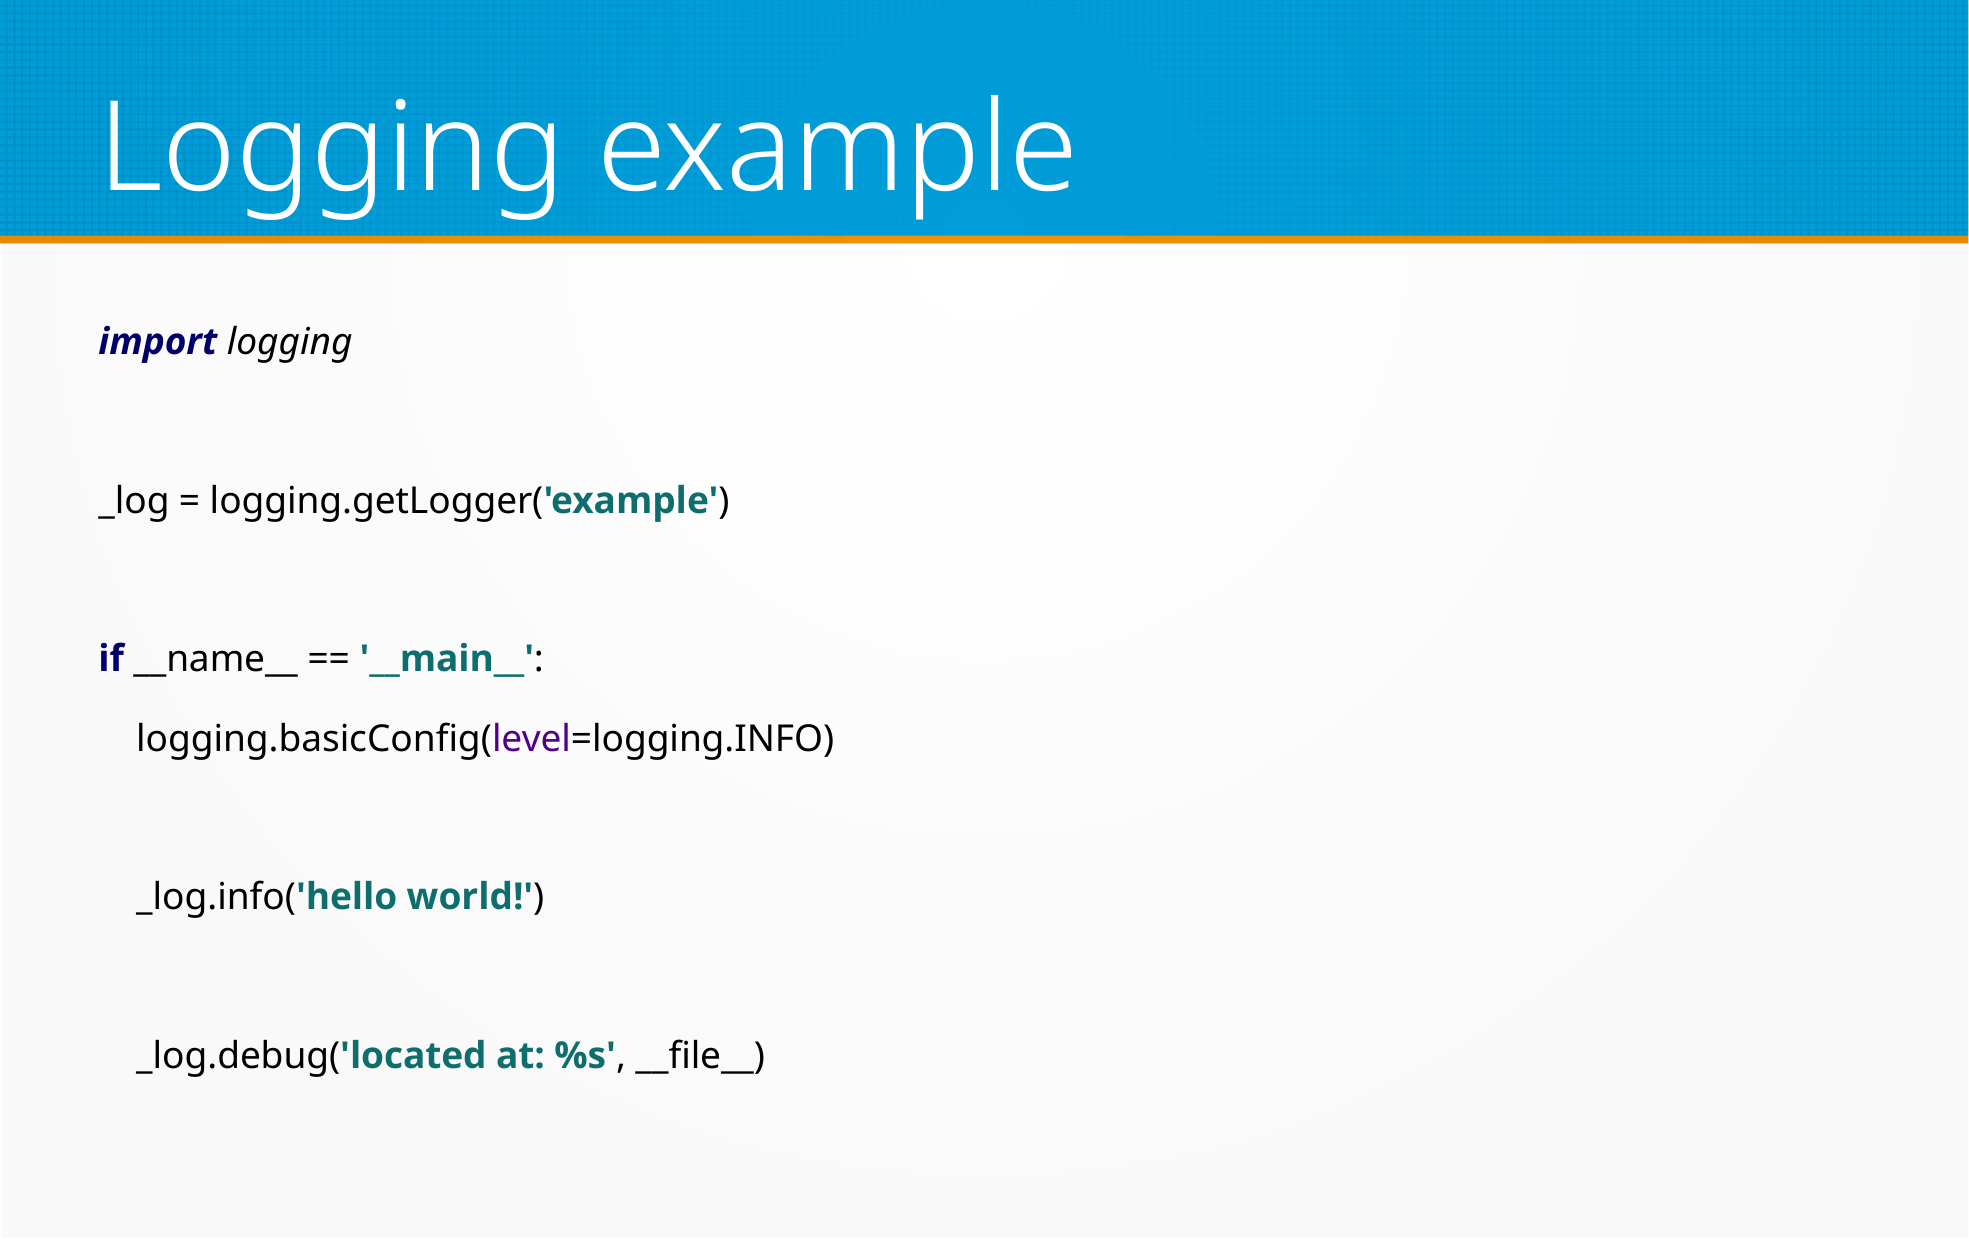

# Logging example
import logging
_log = logging.getLogger('example')
if __name__ == '__main__':
 logging.basicConfig(level=logging.INFO)
 _log.info('hello world!')
 _log.debug('located at: %s', __file__)